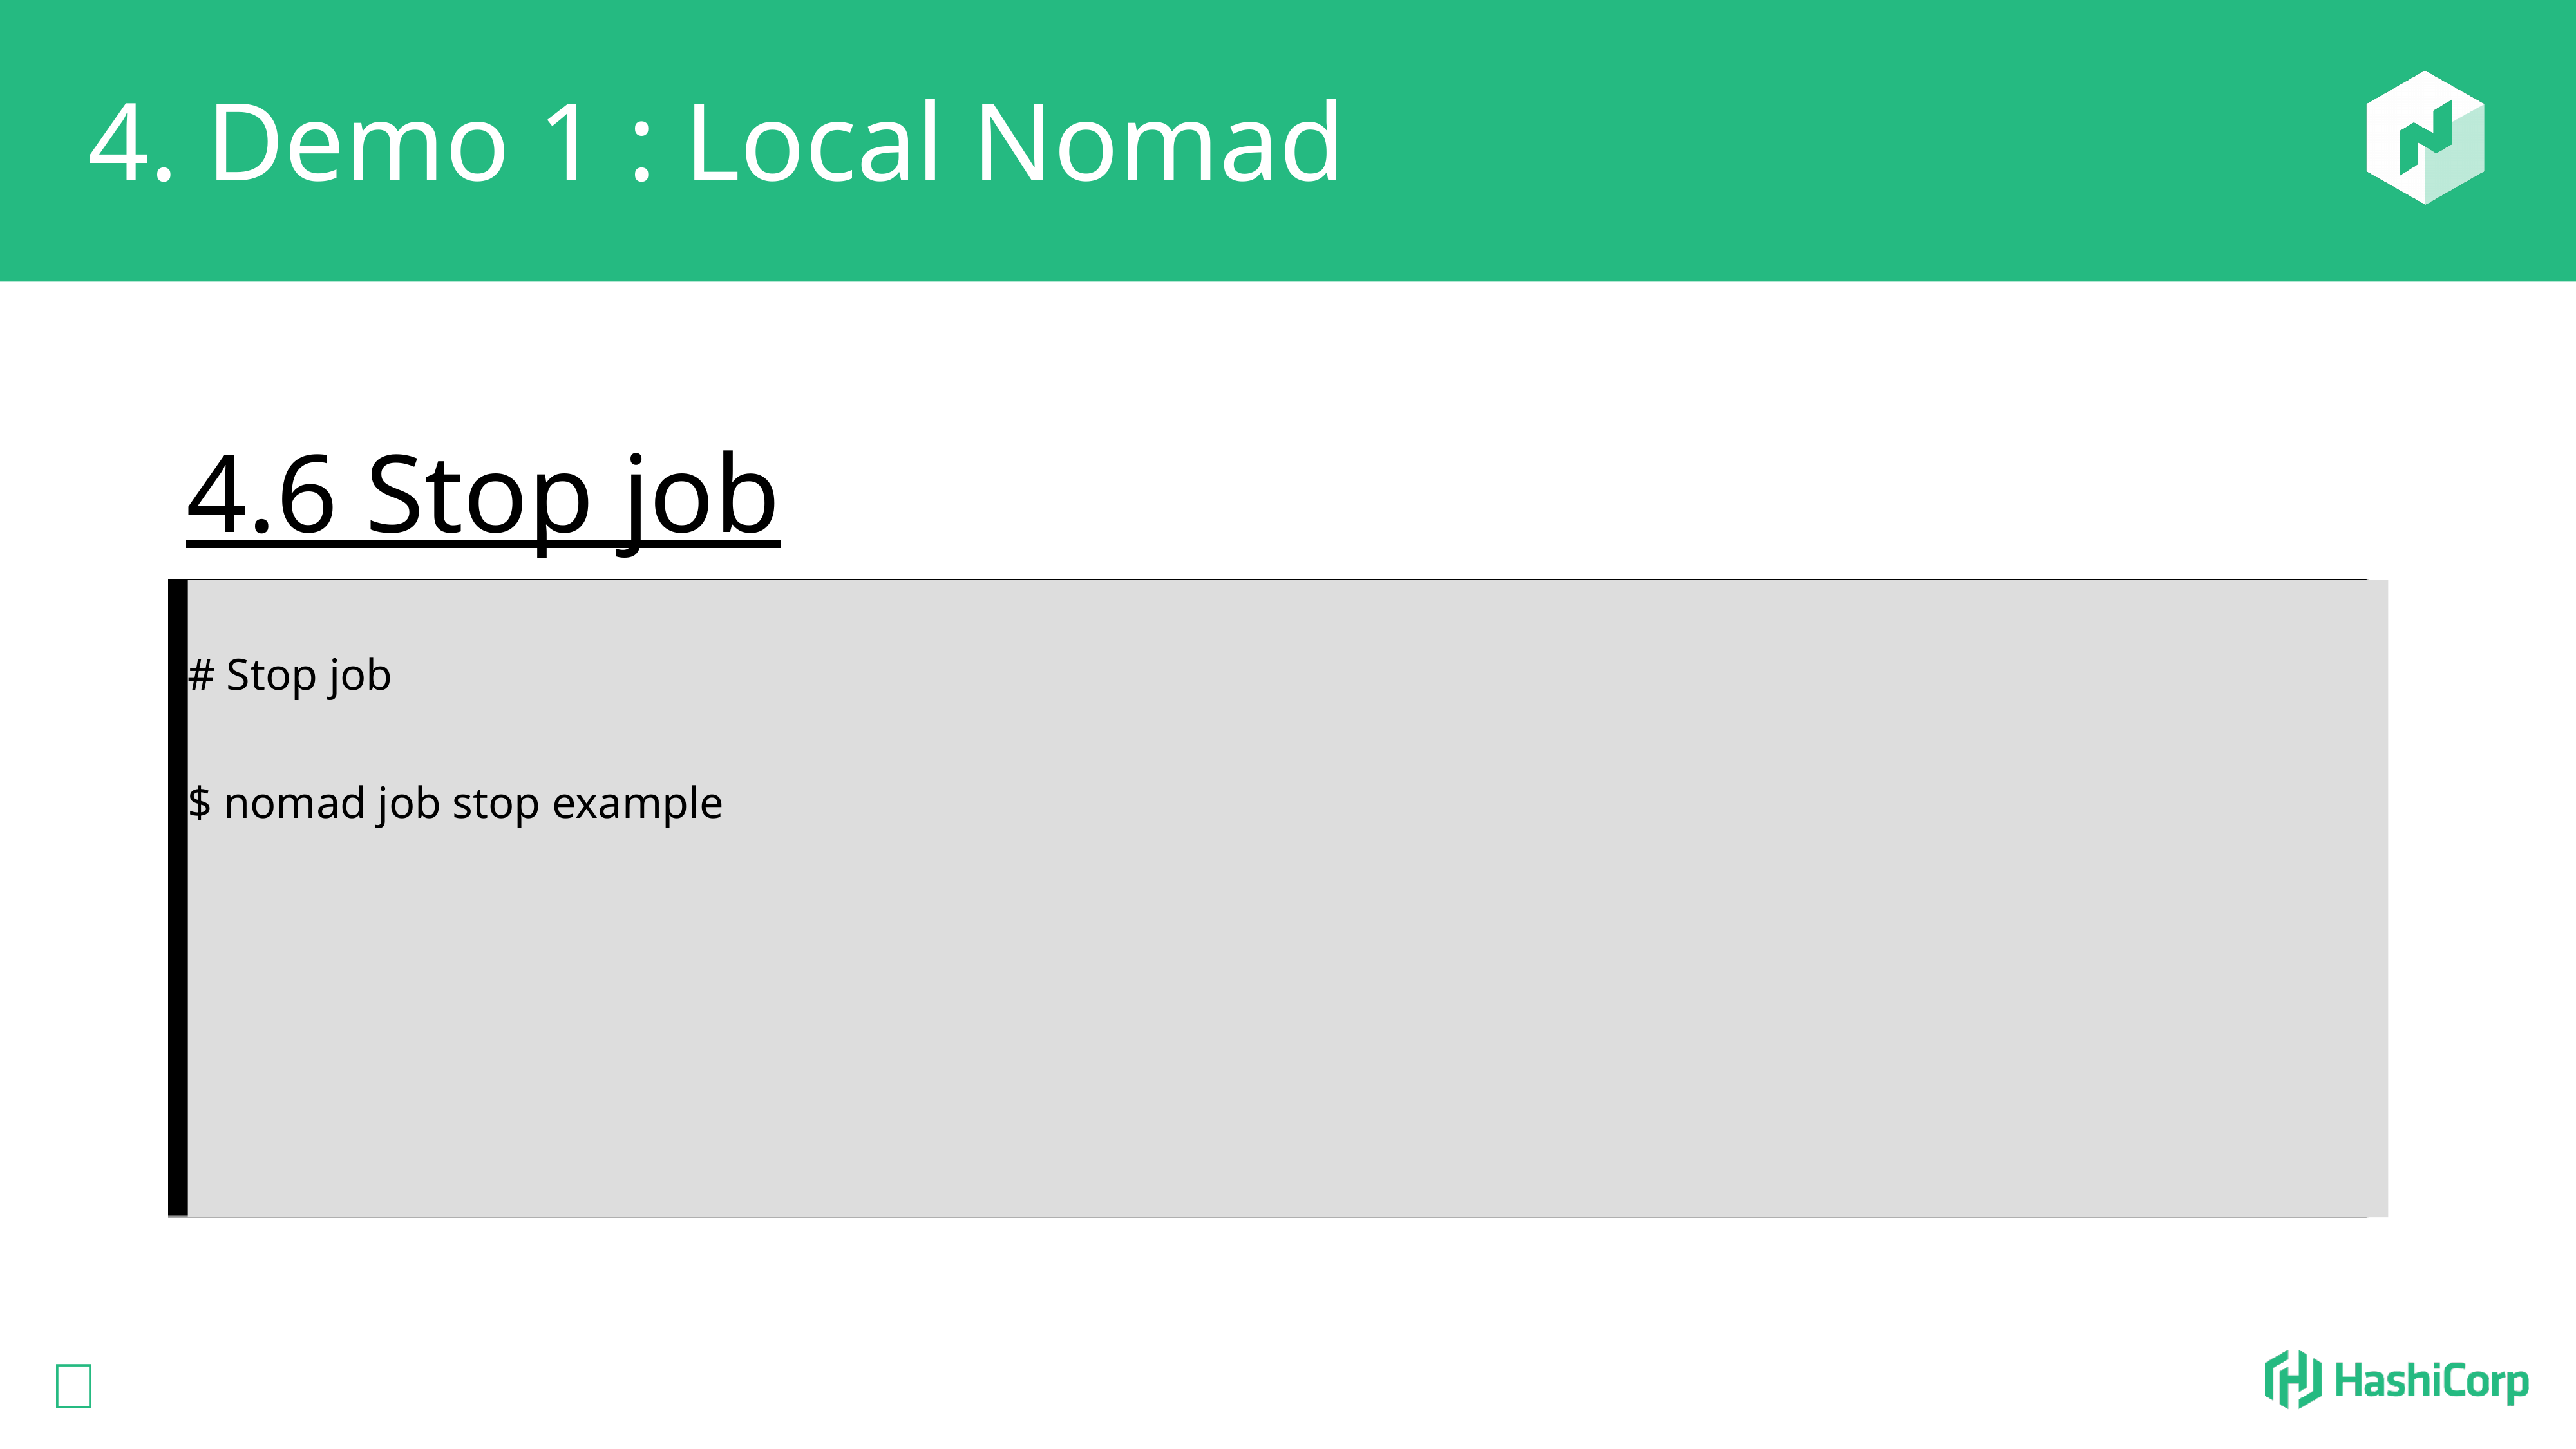

# 4. Demo 1 : Local Nomad
4.6 Stop job
# Stop job
$ nomad job stop example